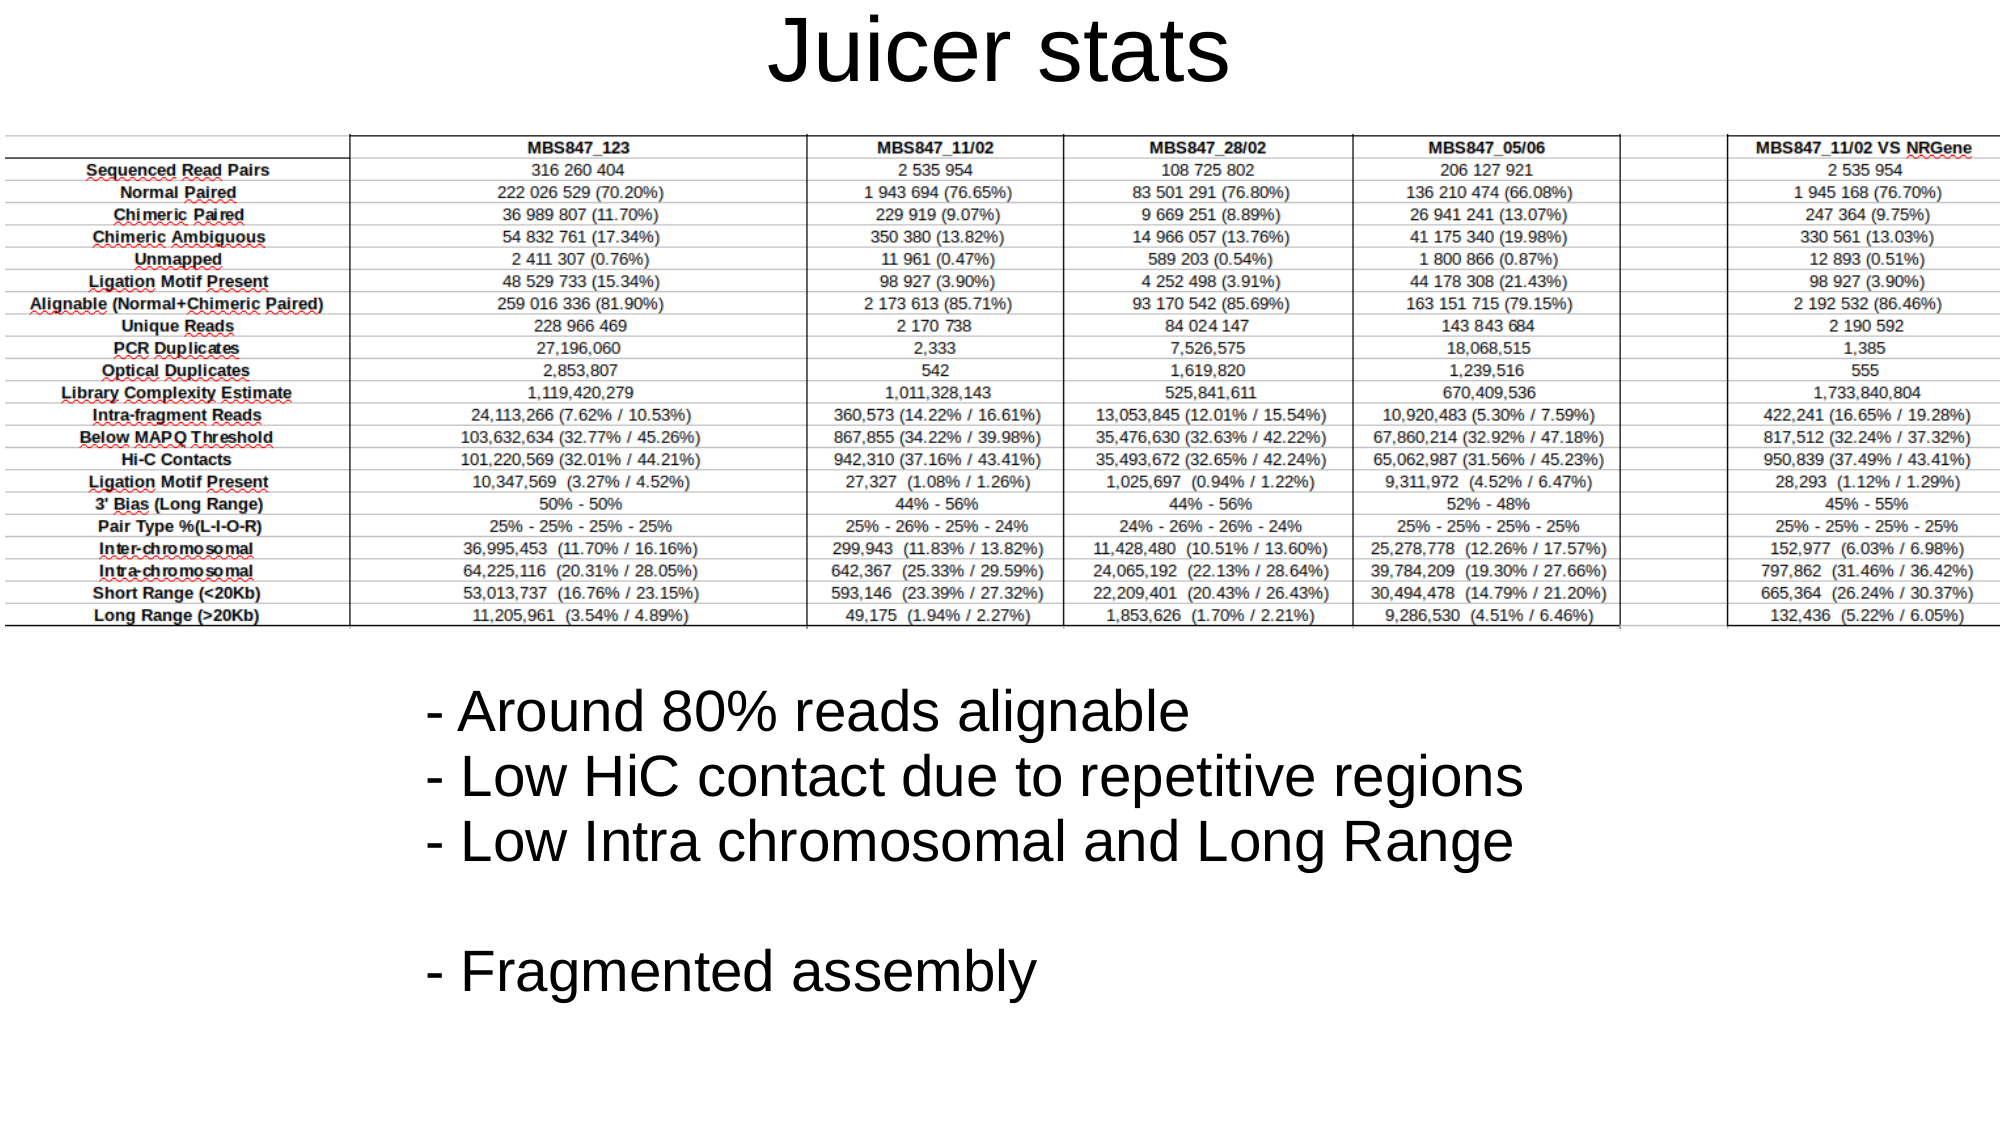

# Juicer stats
- Around 80% reads alignable
- Low HiC contact due to repetitive regions
- Low Intra chromosomal and Long Range
- Fragmented assembly